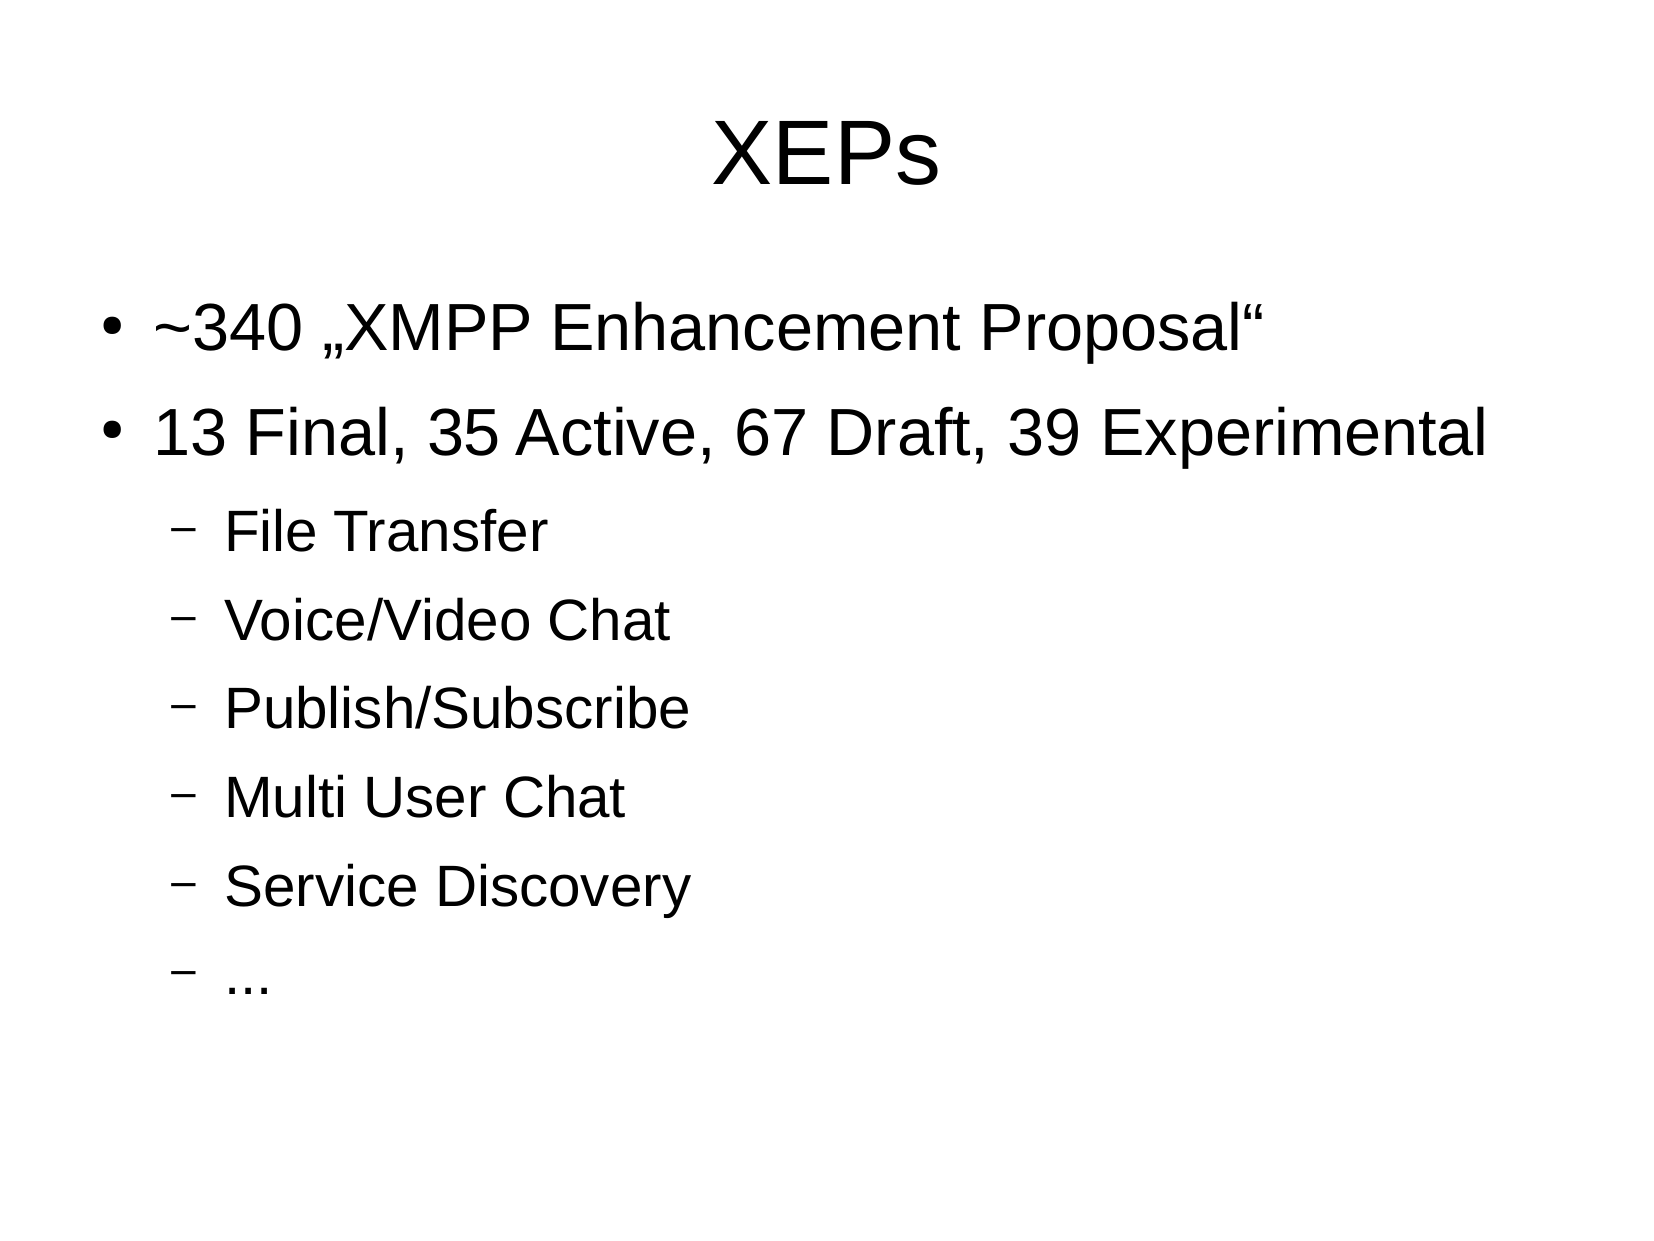

# XEPs
~340 „XMPP Enhancement Proposal“
13 Final, 35 Active, 67 Draft, 39 Experimental
File Transfer
Voice/Video Chat
Publish/Subscribe
Multi User Chat
Service Discovery
...